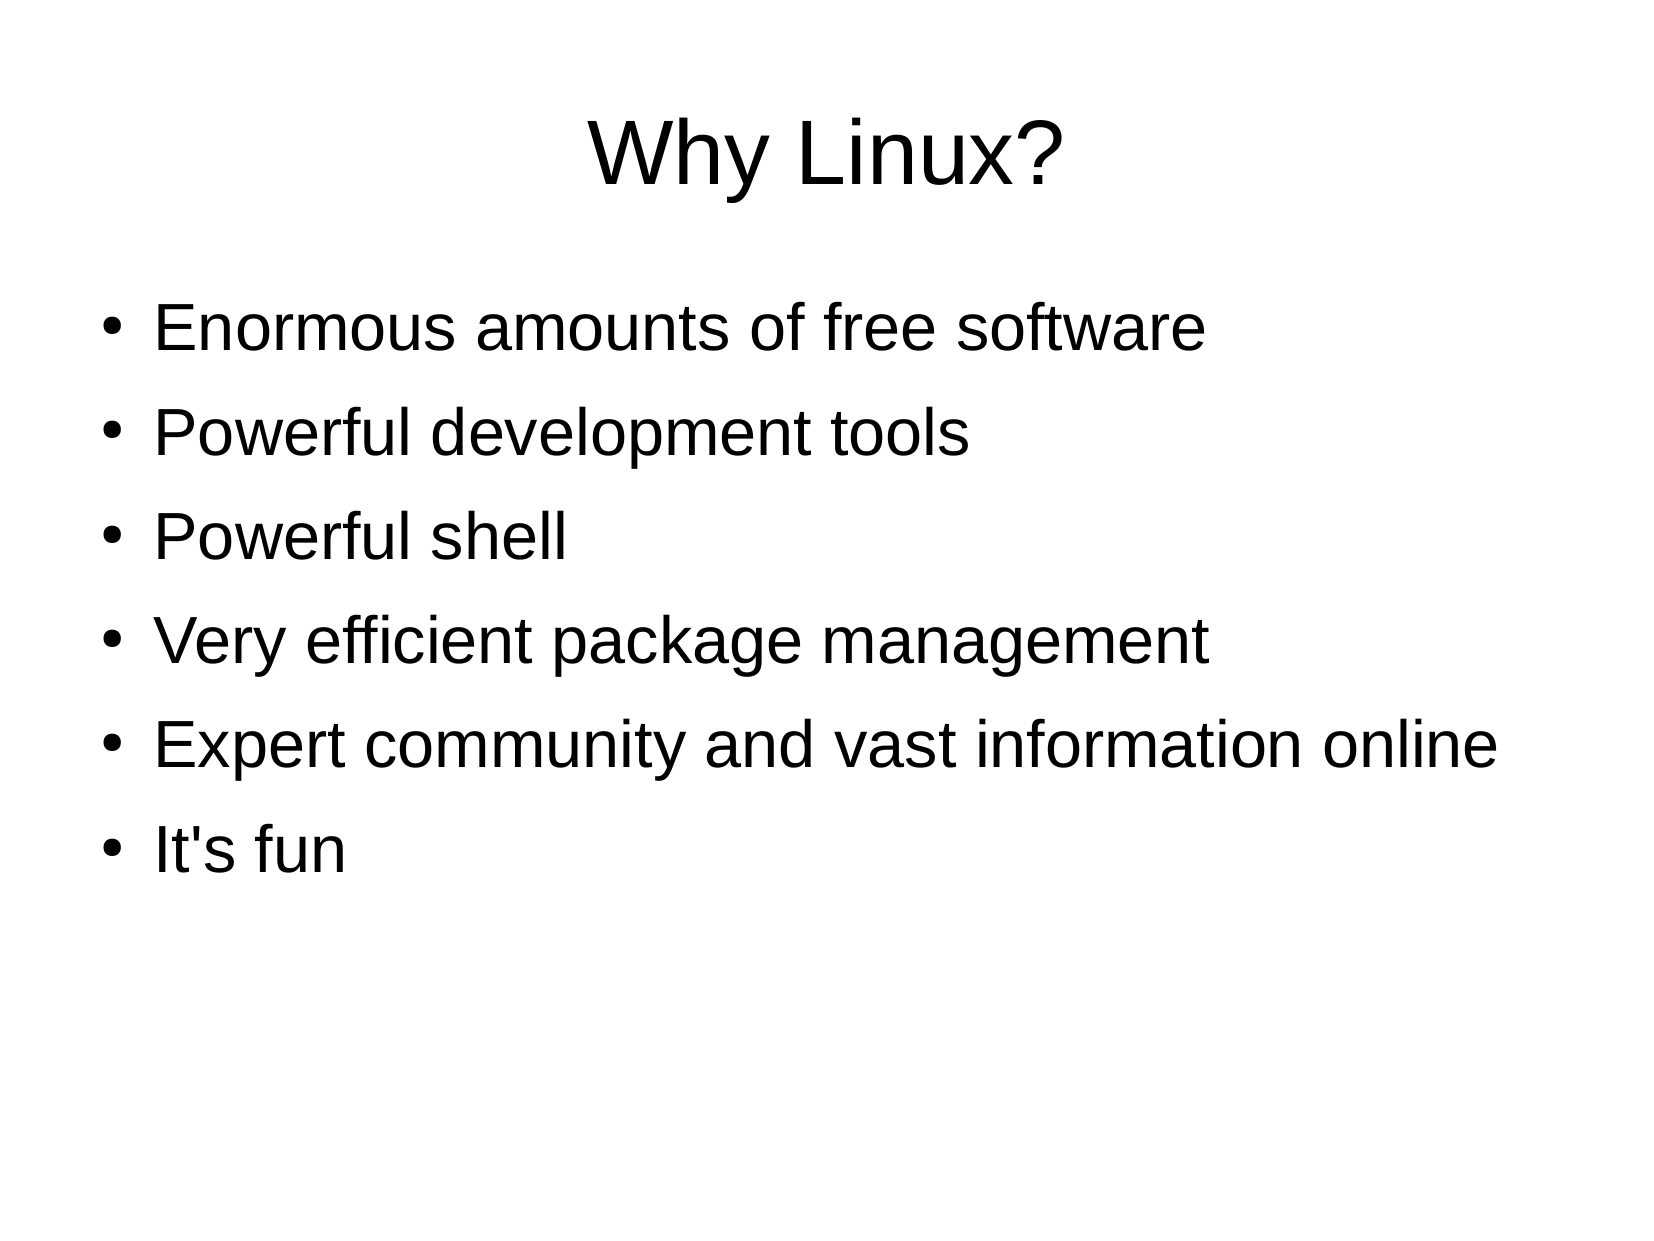

# Why Linux?
Enormous amounts of free software
Powerful development tools
Powerful shell
Very efficient package management
Expert community and vast information online
It's fun